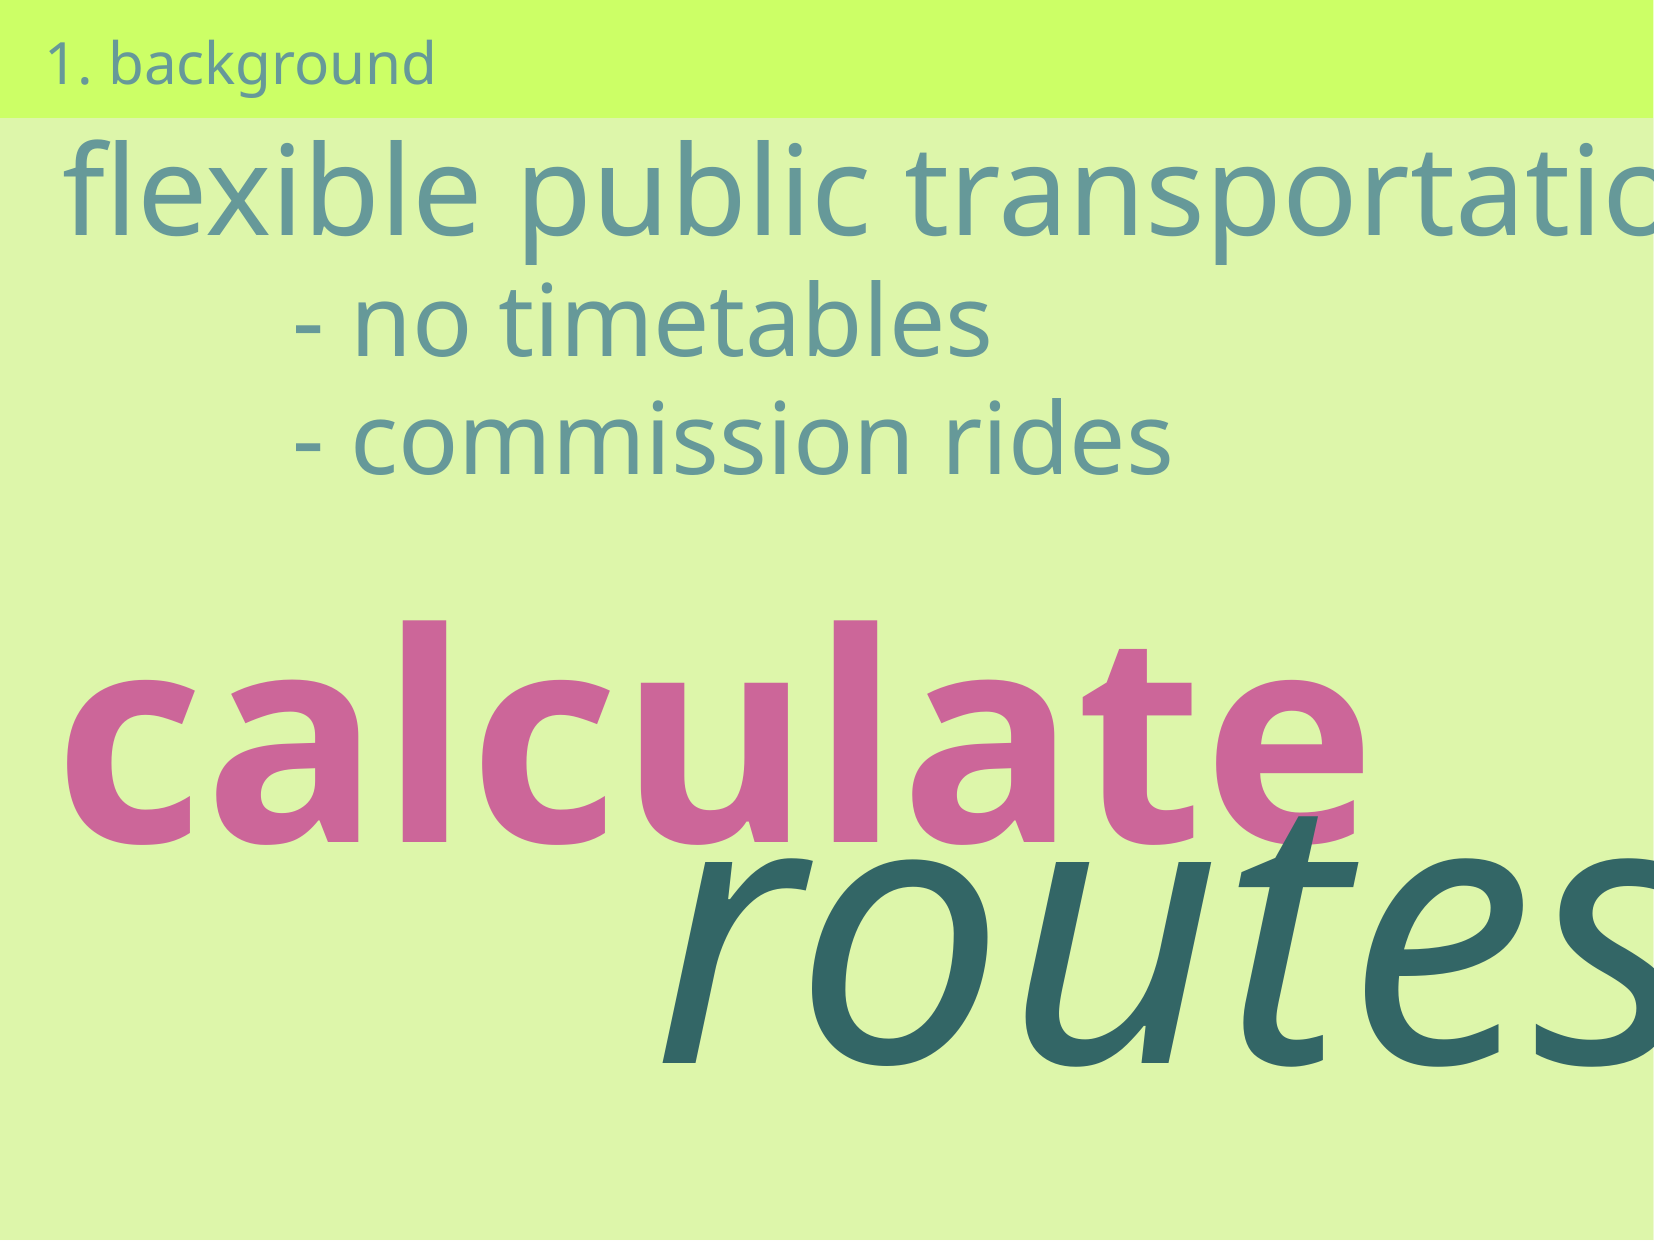

1. background
flexible public transportation:
- no timetables
- commission rides
calculate
routes